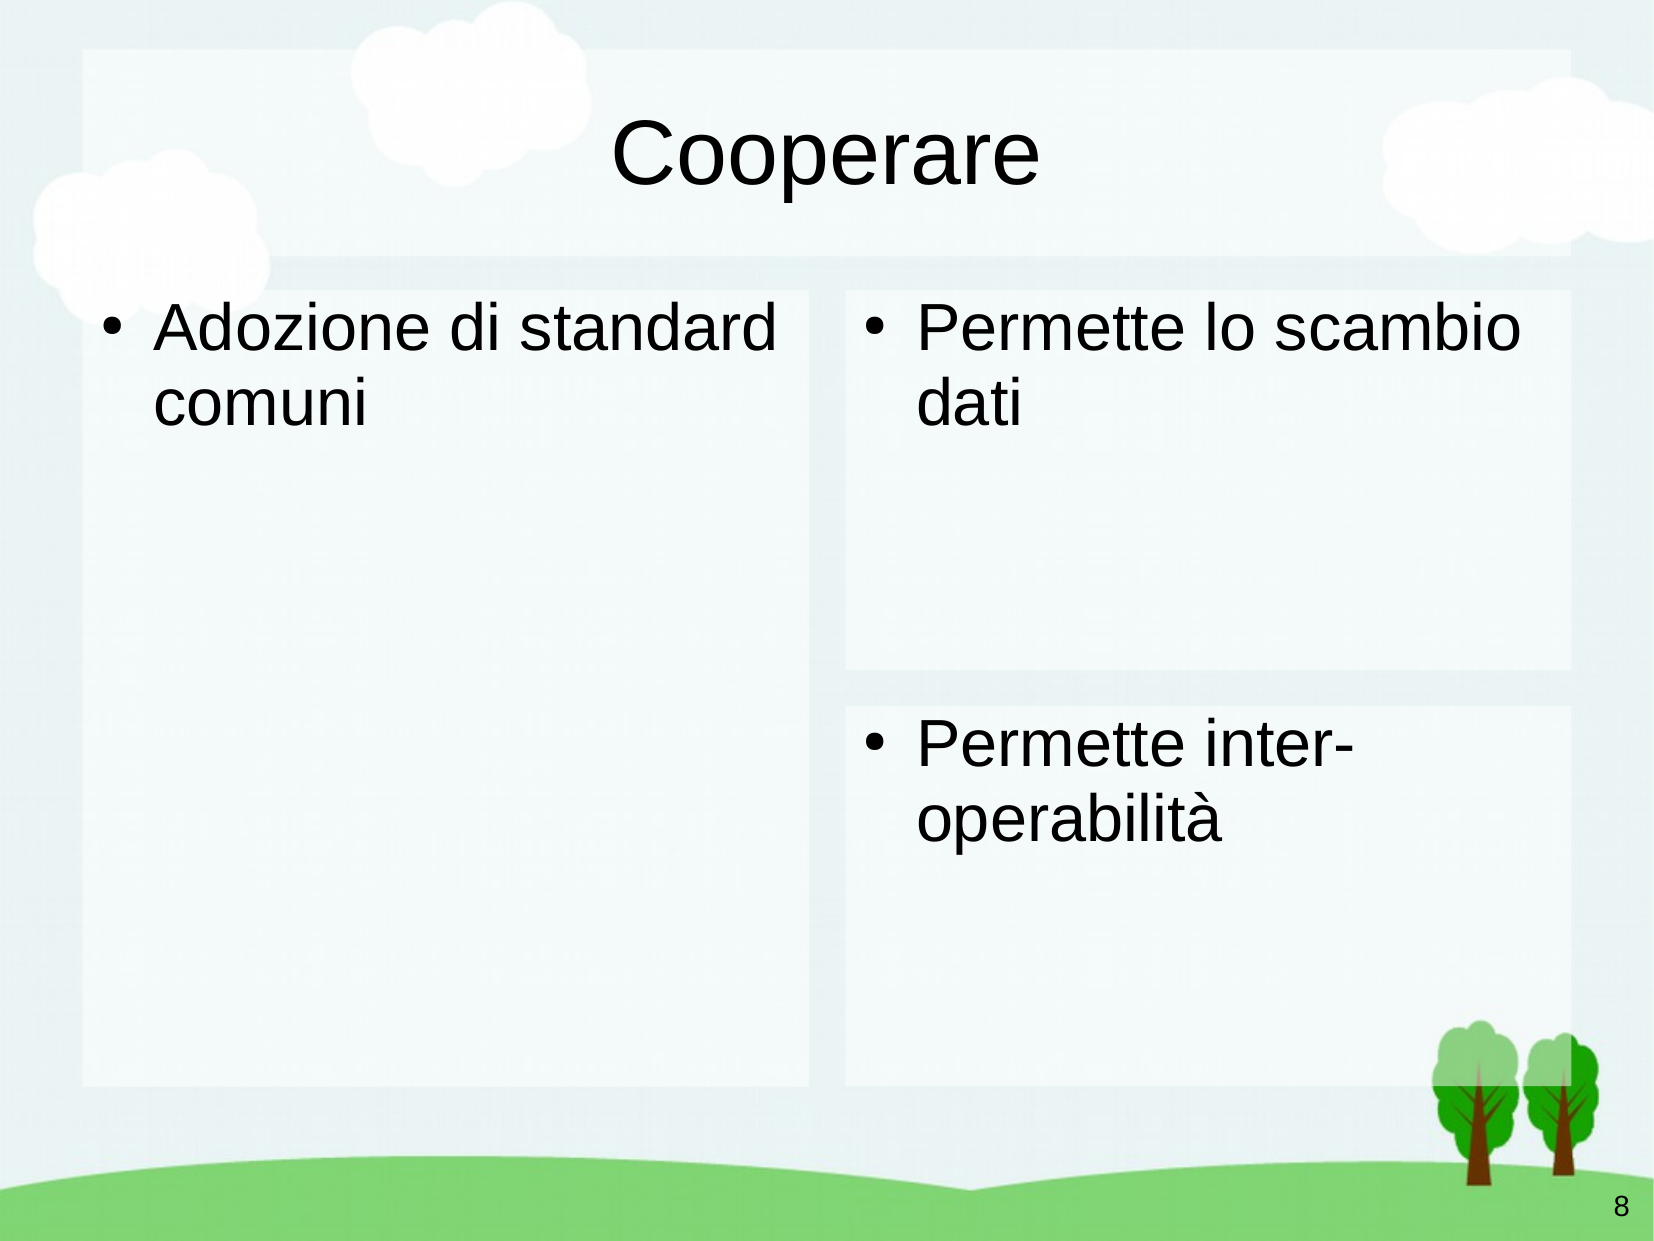

# Cooperare
Adozione di standard comuni
Permette lo scambio dati
Permette inter-operabilità
8